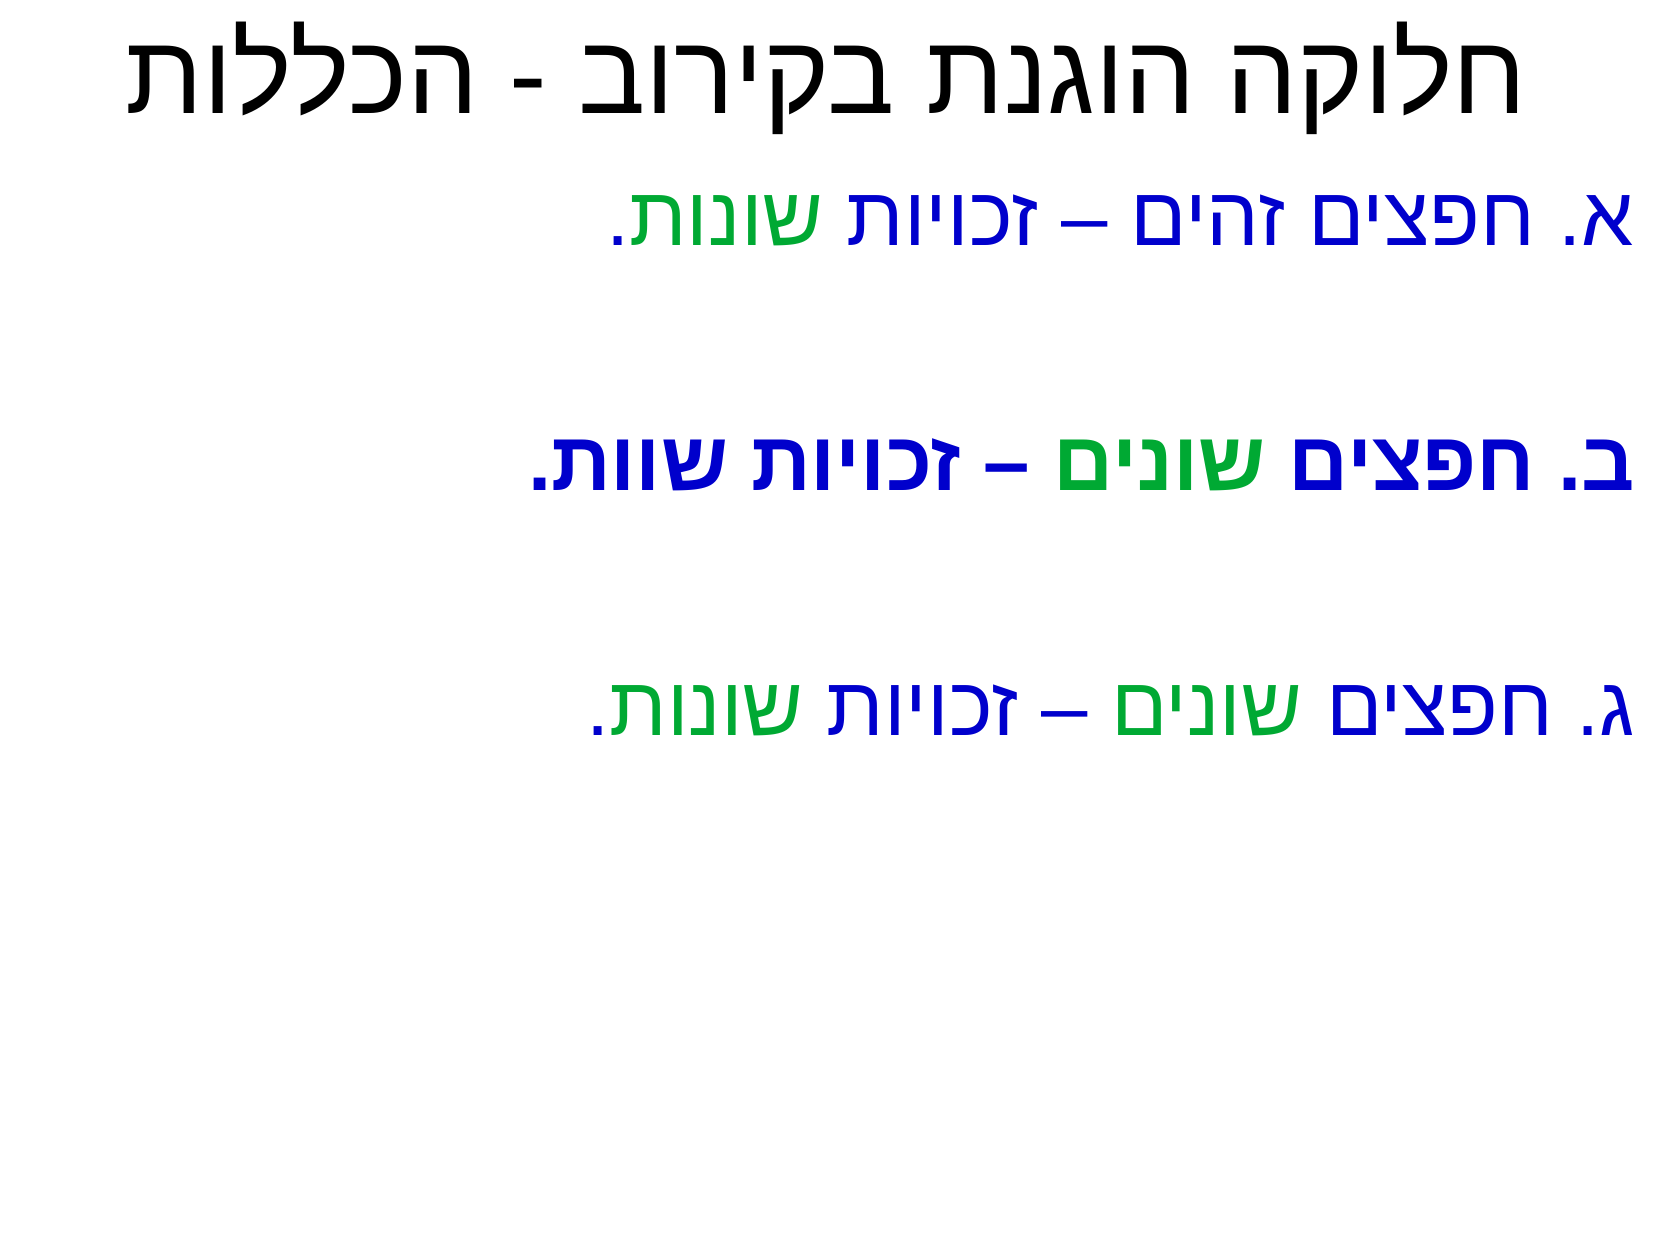

# חלוקה הוגנת בקירוב - הכללות
א. חפצים זהים – זכויות שונות.
ב. חפצים שונים – זכויות שוות.
ג. חפצים שונים – זכויות שונות.